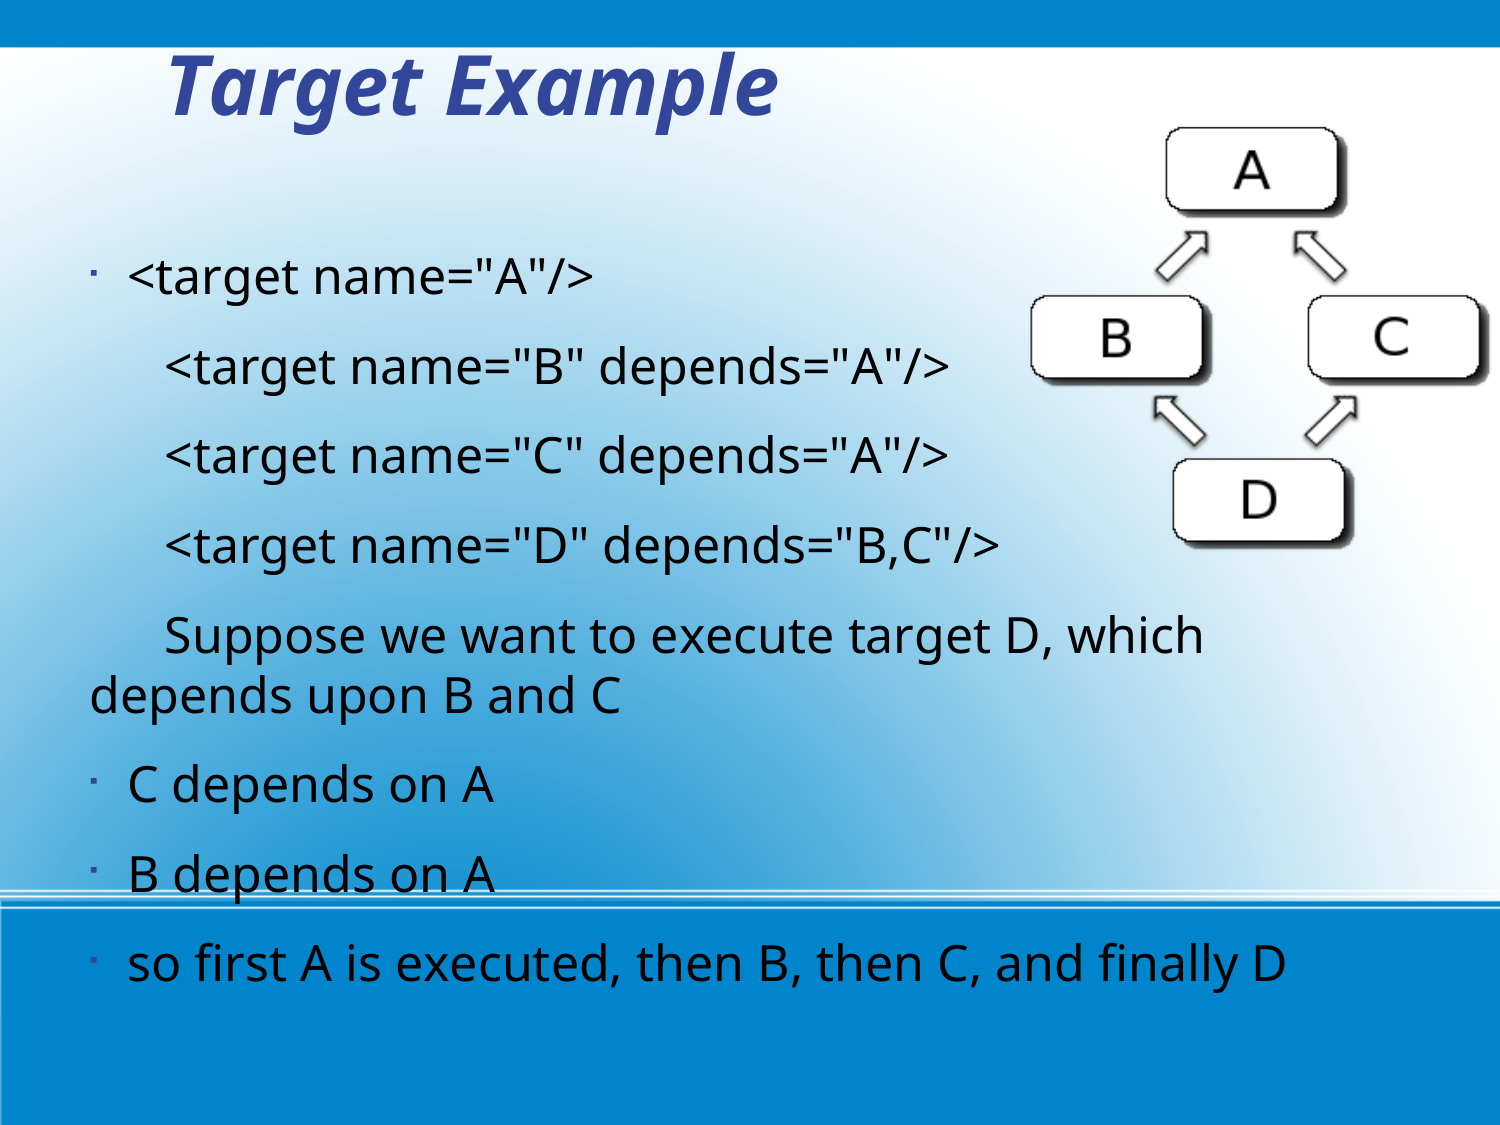

# Target Example
<target name="A"/>
	<target name="B" depends="A"/>
	<target name="C" depends="A"/>
	<target name="D" depends="B,C"/>
	Suppose we want to execute target D, which depends upon B and C
C depends on A
B depends on A
so first A is executed, then B, then C, and finally D